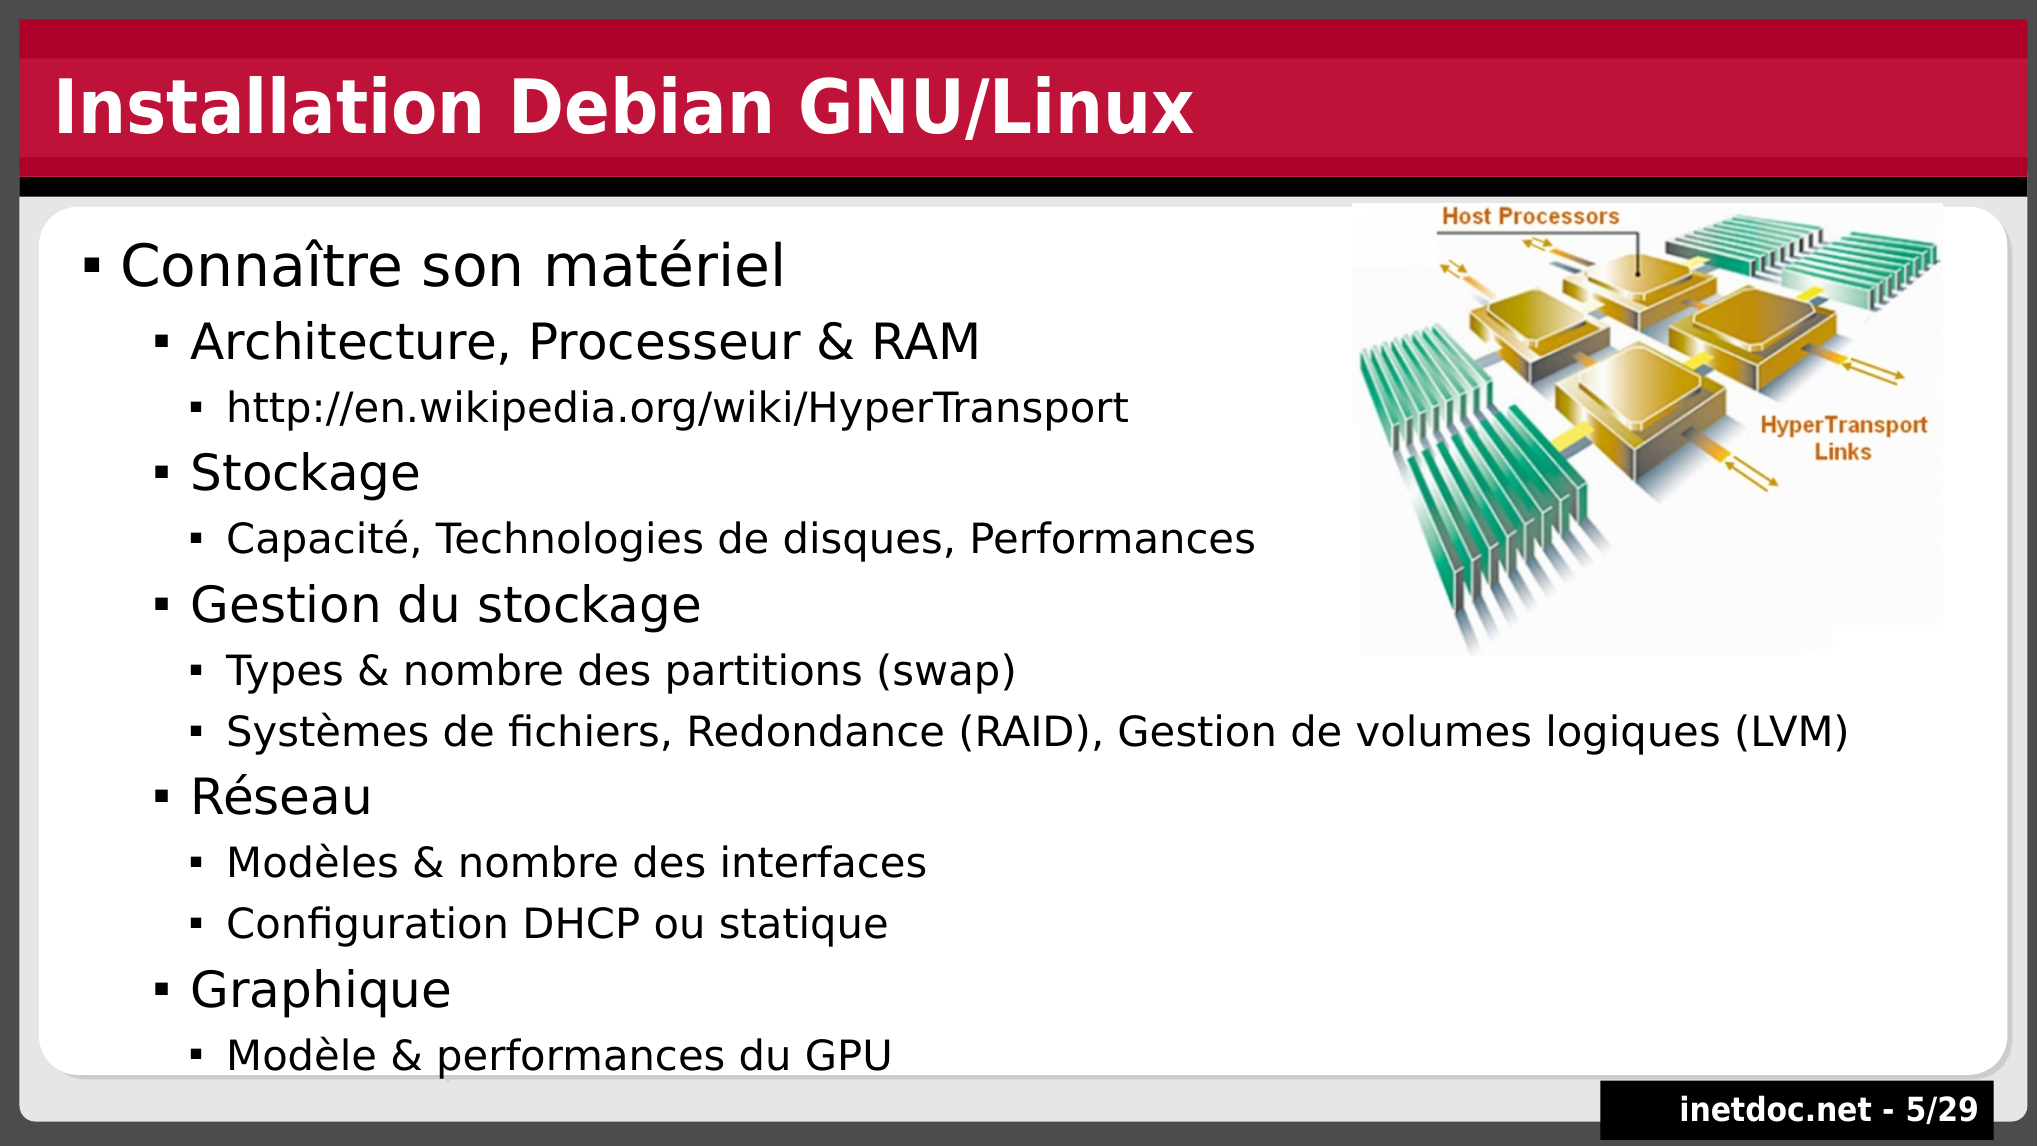

Installation Debian GNU/Linux
Connaître son matériel
Architecture, Processeur & RAM
http://en.wikipedia.org/wiki/HyperTransport
Stockage
Capacité, Technologies de disques, Performances
Gestion du stockage
Types & nombre des partitions (swap)
Systèmes de fichiers, Redondance (RAID), Gestion de volumes logiques (LVM)
Réseau
Modèles & nombre des interfaces
Configuration DHCP ou statique
Graphique
Modèle & performances du GPU
inetdoc.net - /29